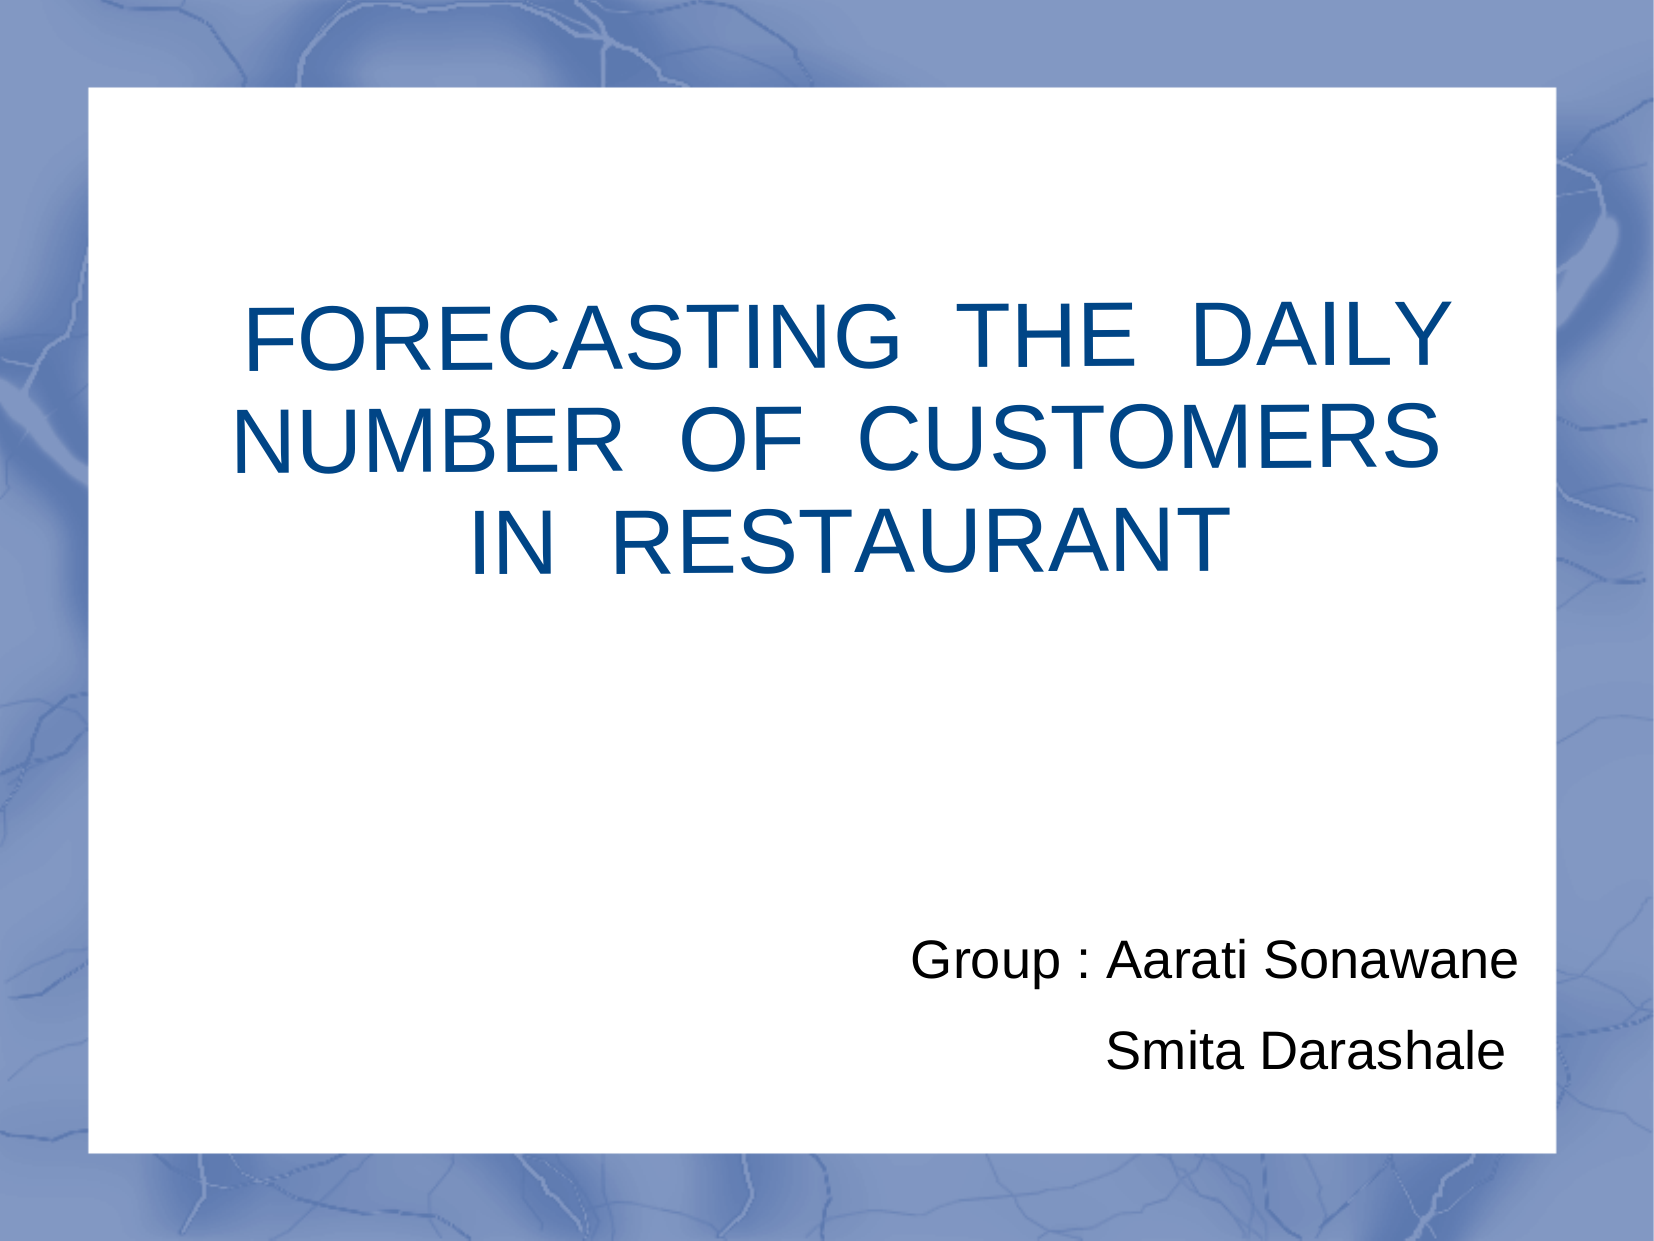

# FORECASTING THE DAILY NUMBER OF CUSTOMERS IN RESTAURANT
Group : Aarati Sonawane
 Smita Darashale